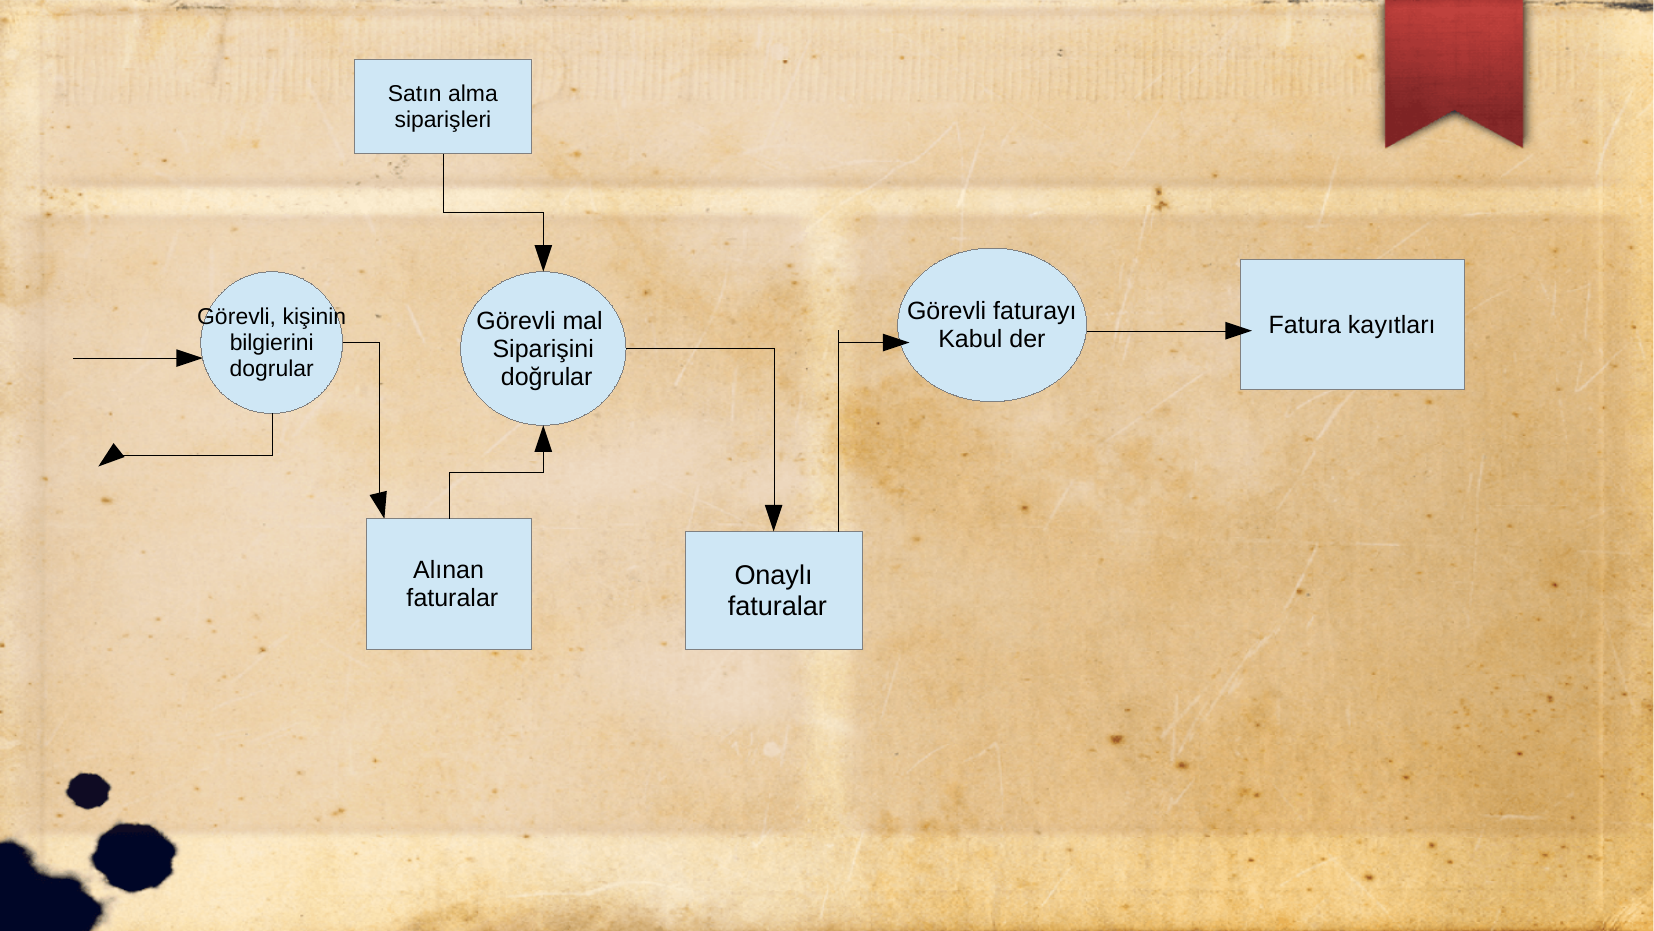

Satın alma
siparişleri
Görevli faturayı
Kabul der
Fatura kayıtları
Görevli, kişinin
 bilgierini
dogrular
Görevli mal
Siparişini
 doğrular
Alınan
 faturalar
Onaylı
 faturalar